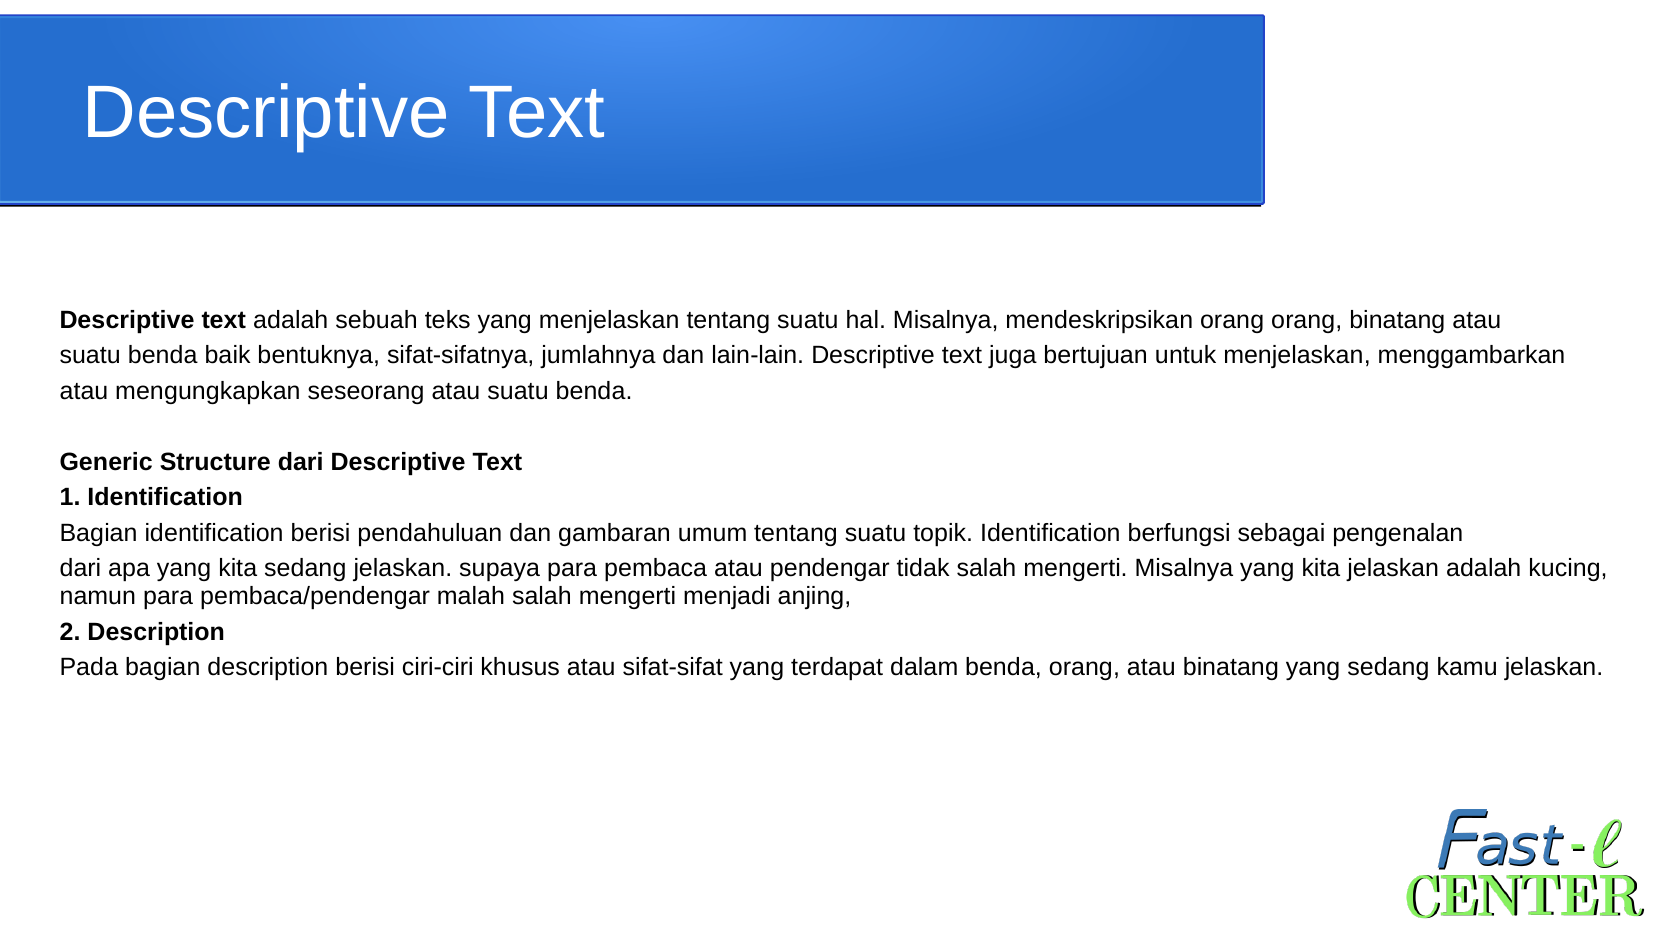

# Descriptive Text
Descriptive text adalah sebuah teks yang menjelaskan tentang suatu hal. Misalnya, mendeskripsikan orang orang, binatang atau
suatu benda baik bentuknya, sifat-sifatnya, jumlahnya dan lain-lain. Descriptive text juga bertujuan untuk menjelaskan, menggambarkan
atau mengungkapkan seseorang atau suatu benda.
Generic Structure dari Descriptive Text
1. Identification
Bagian identification berisi pendahuluan dan gambaran umum tentang suatu topik. Identification berfungsi sebagai pengenalan
dari apa yang kita sedang jelaskan. supaya para pembaca atau pendengar tidak salah mengerti. Misalnya yang kita jelaskan adalah kucing, namun para pembaca/pendengar malah salah mengerti menjadi anjing,
2. Description
Pada bagian description berisi ciri-ciri khusus atau sifat-sifat yang terdapat dalam benda, orang, atau binatang yang sedang kamu jelaskan.